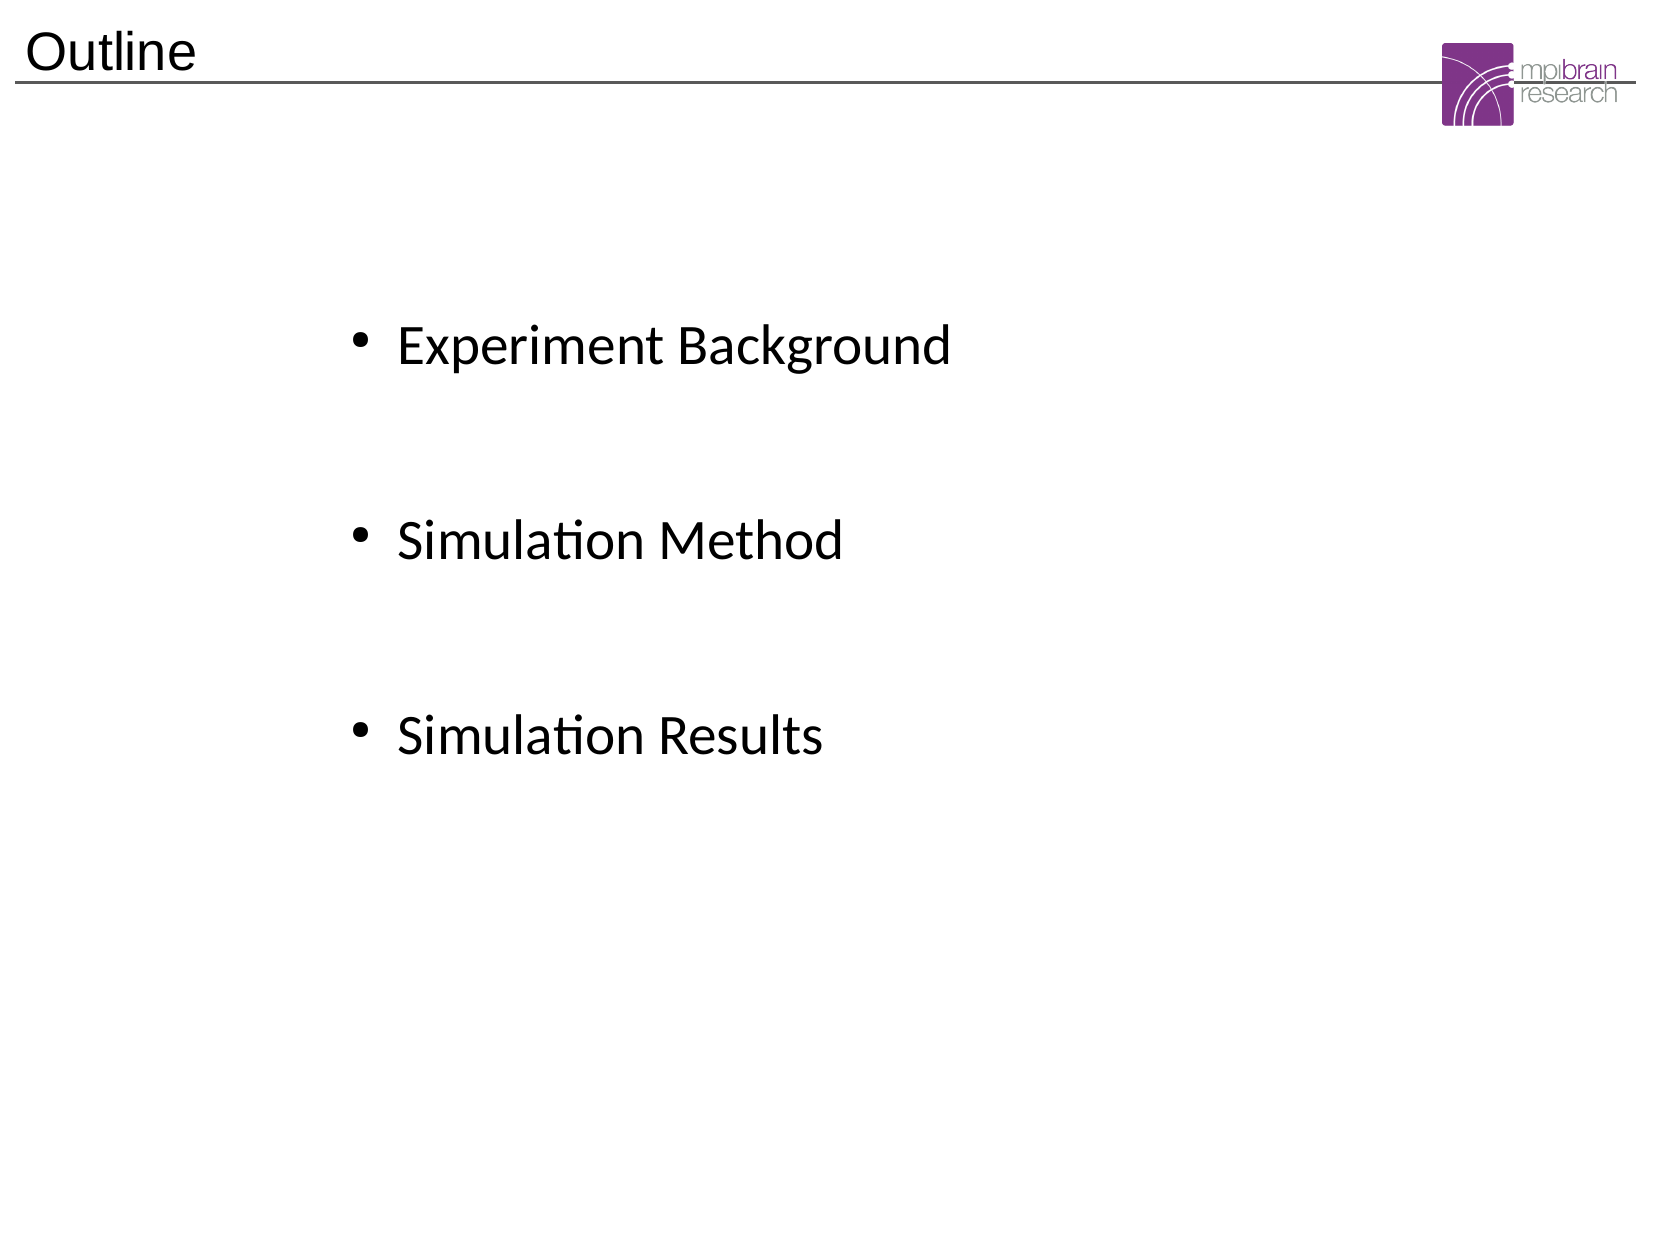

Outline
# Experiment Background
Simulation Method
Simulation Results